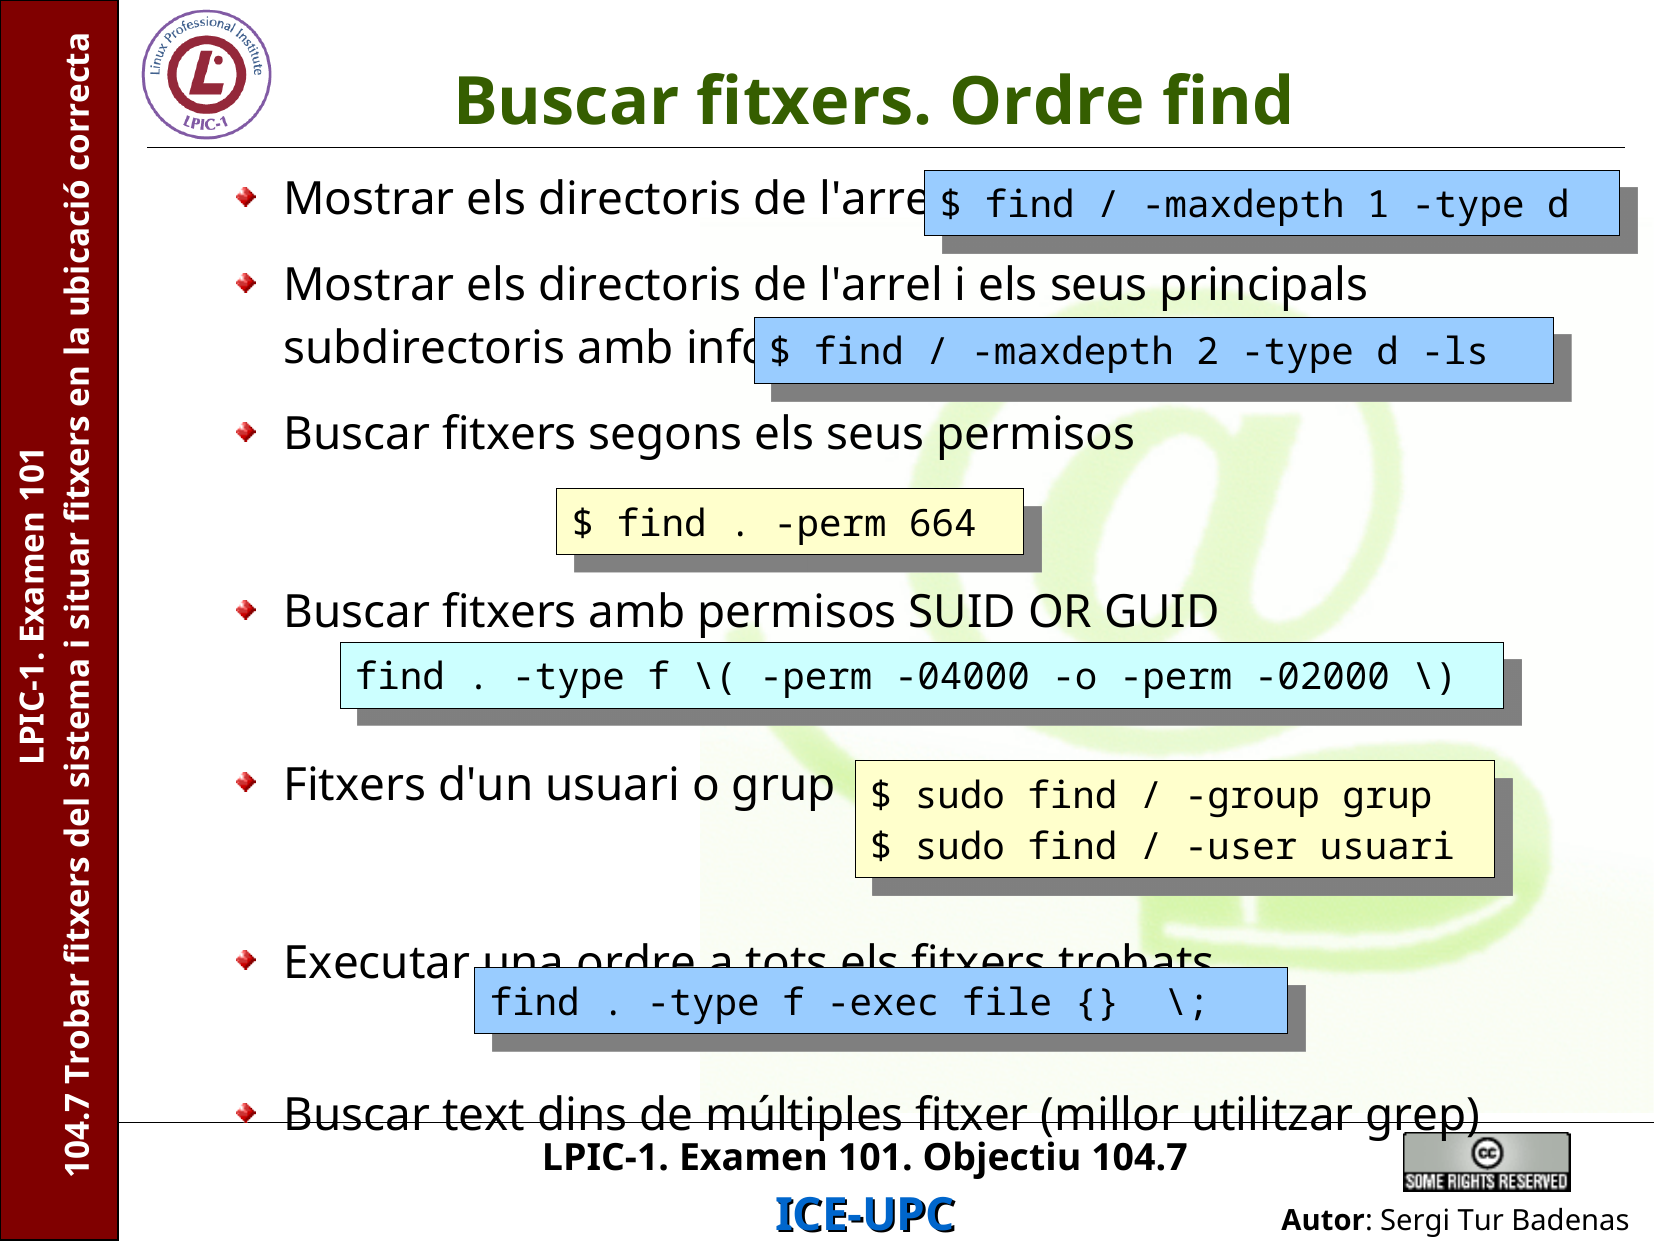

# Buscar fitxers. Ordre find
Mostrar els directoris de l'arrel
Mostrar els directoris de l'arrel i els seus principals subdirectoris amb informació de ls
Buscar fitxers segons els seus permisos
Buscar fitxers amb permisos SUID OR GUID
Fitxers d'un usuari o grup
Executar una ordre a tots els fitxers trobats
Buscar text dins de múltiples fitxer (millor utilitzar grep)
$ find / -maxdepth 1 -type d
$ find / -maxdepth 2 -type d -ls
$ find . -perm 664
find . -type f \( -perm -04000 -o -perm -02000 \)
$ sudo find / -group grup
$ sudo find / -user usuari
find . -type f -exec file {} \;